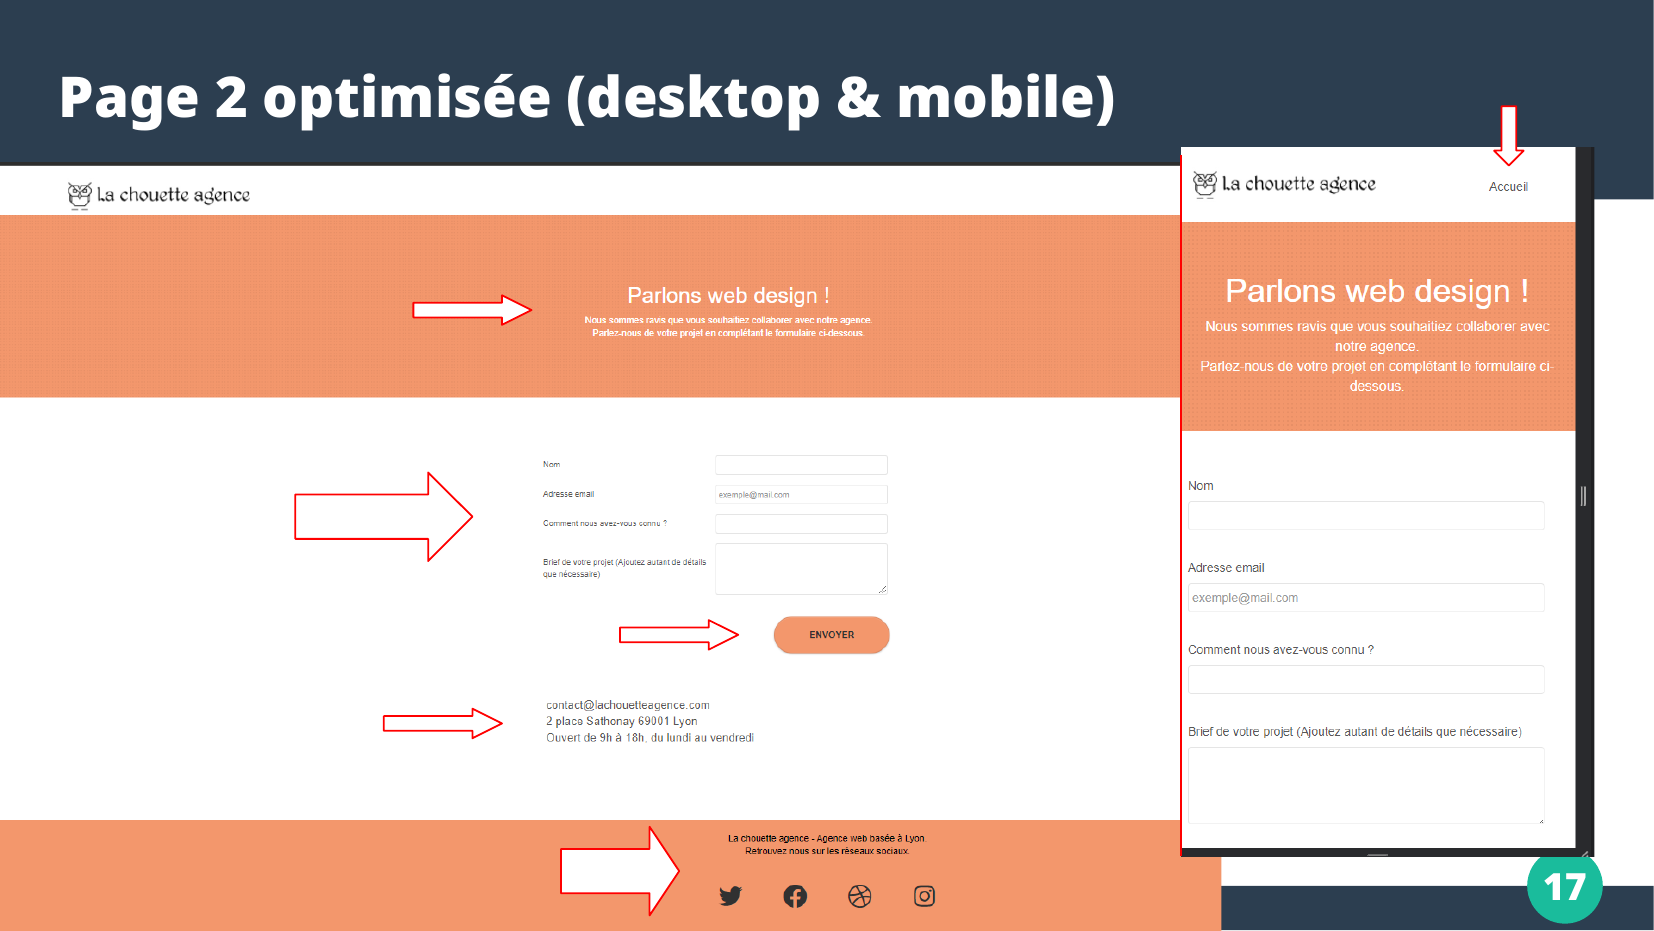

# Page 2 optimisée (desktop & mobile)